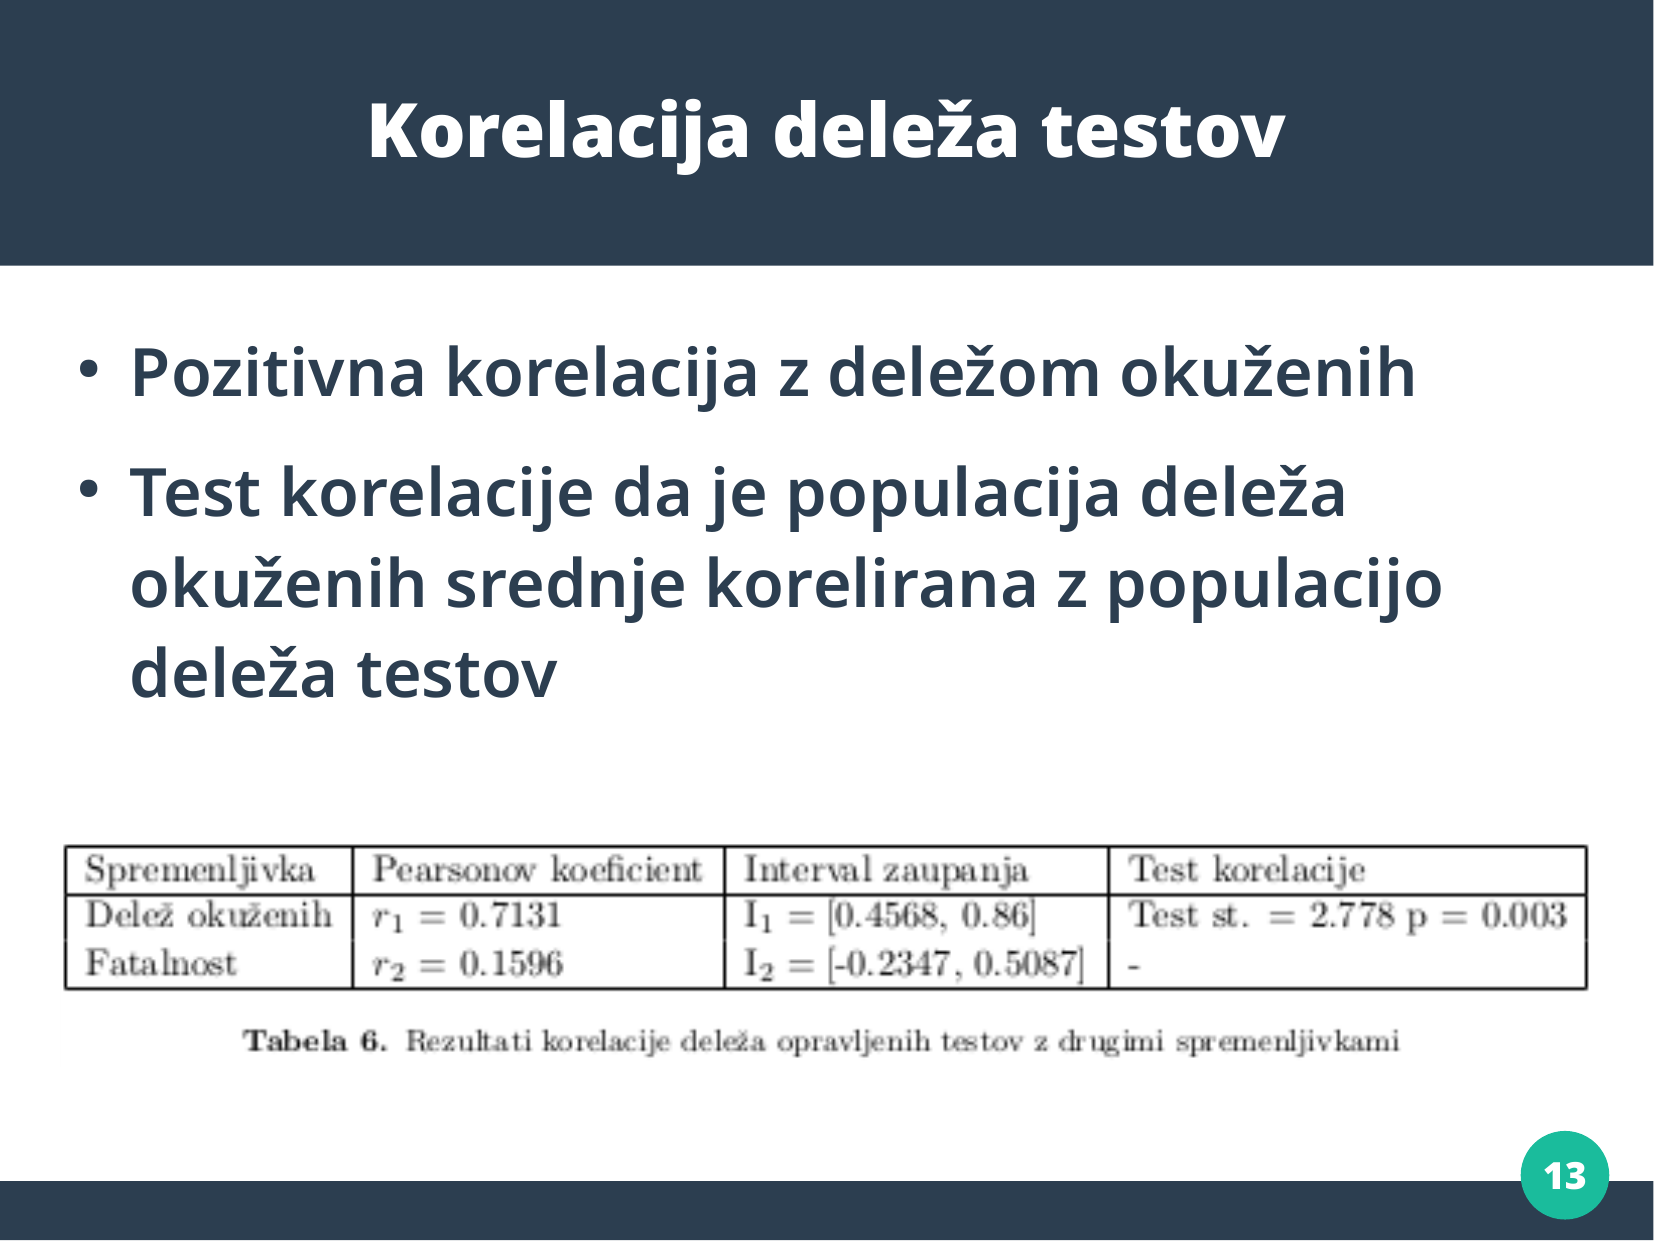

# Korelacija deleža testov
Pozitivna korelacija z deležom okuženih
Test korelacije da je populacija deleža okuženih srednje korelirana z populacijo deleža testov
13